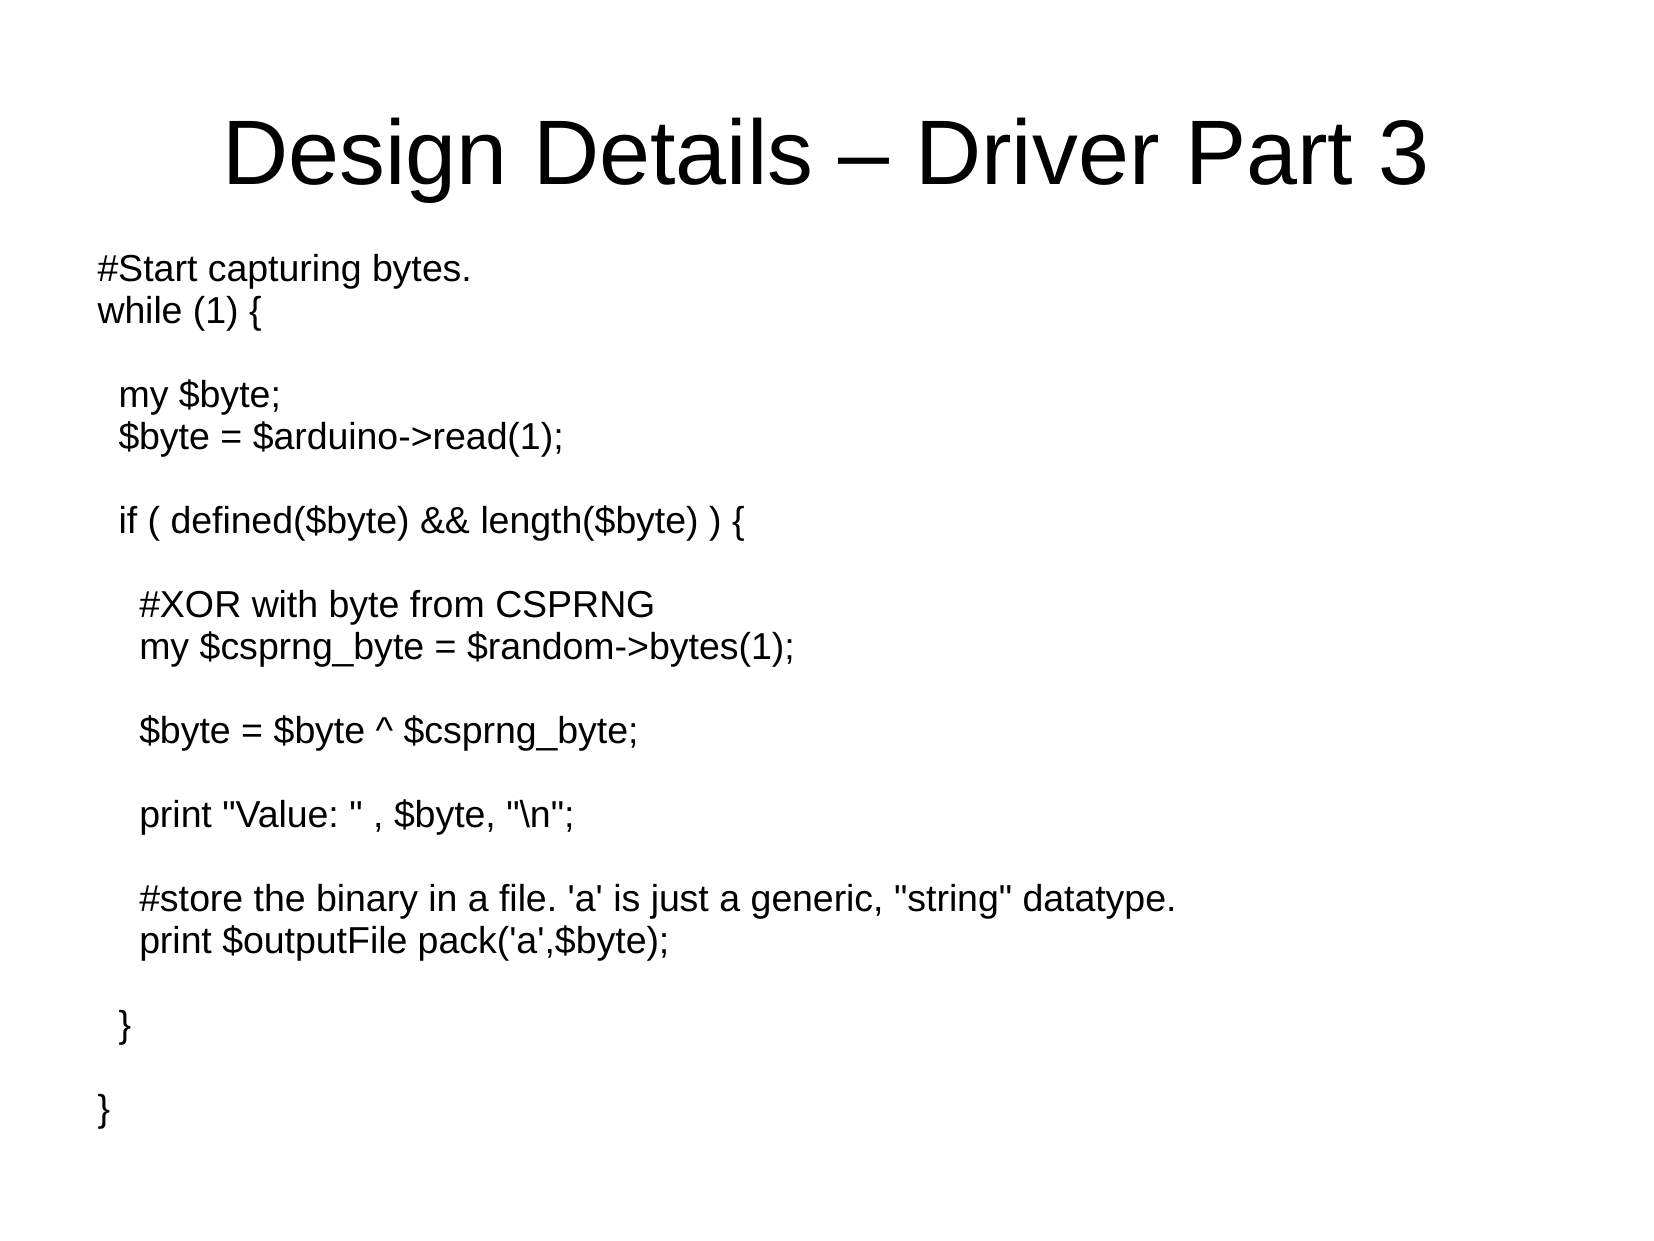

# Design Details – Driver Part 3
#Start capturing bytes.
while (1) {
 my $byte;
 $byte = $arduino->read(1);
 if ( defined($byte) && length($byte) ) {
 #XOR with byte from CSPRNG
 my $csprng_byte = $random->bytes(1);
 $byte = $byte ^ $csprng_byte;
 print "Value: " , $byte, "\n";
 #store the binary in a file. 'a' is just a generic, "string" datatype.
 print $outputFile pack('a',$byte);
 }
}